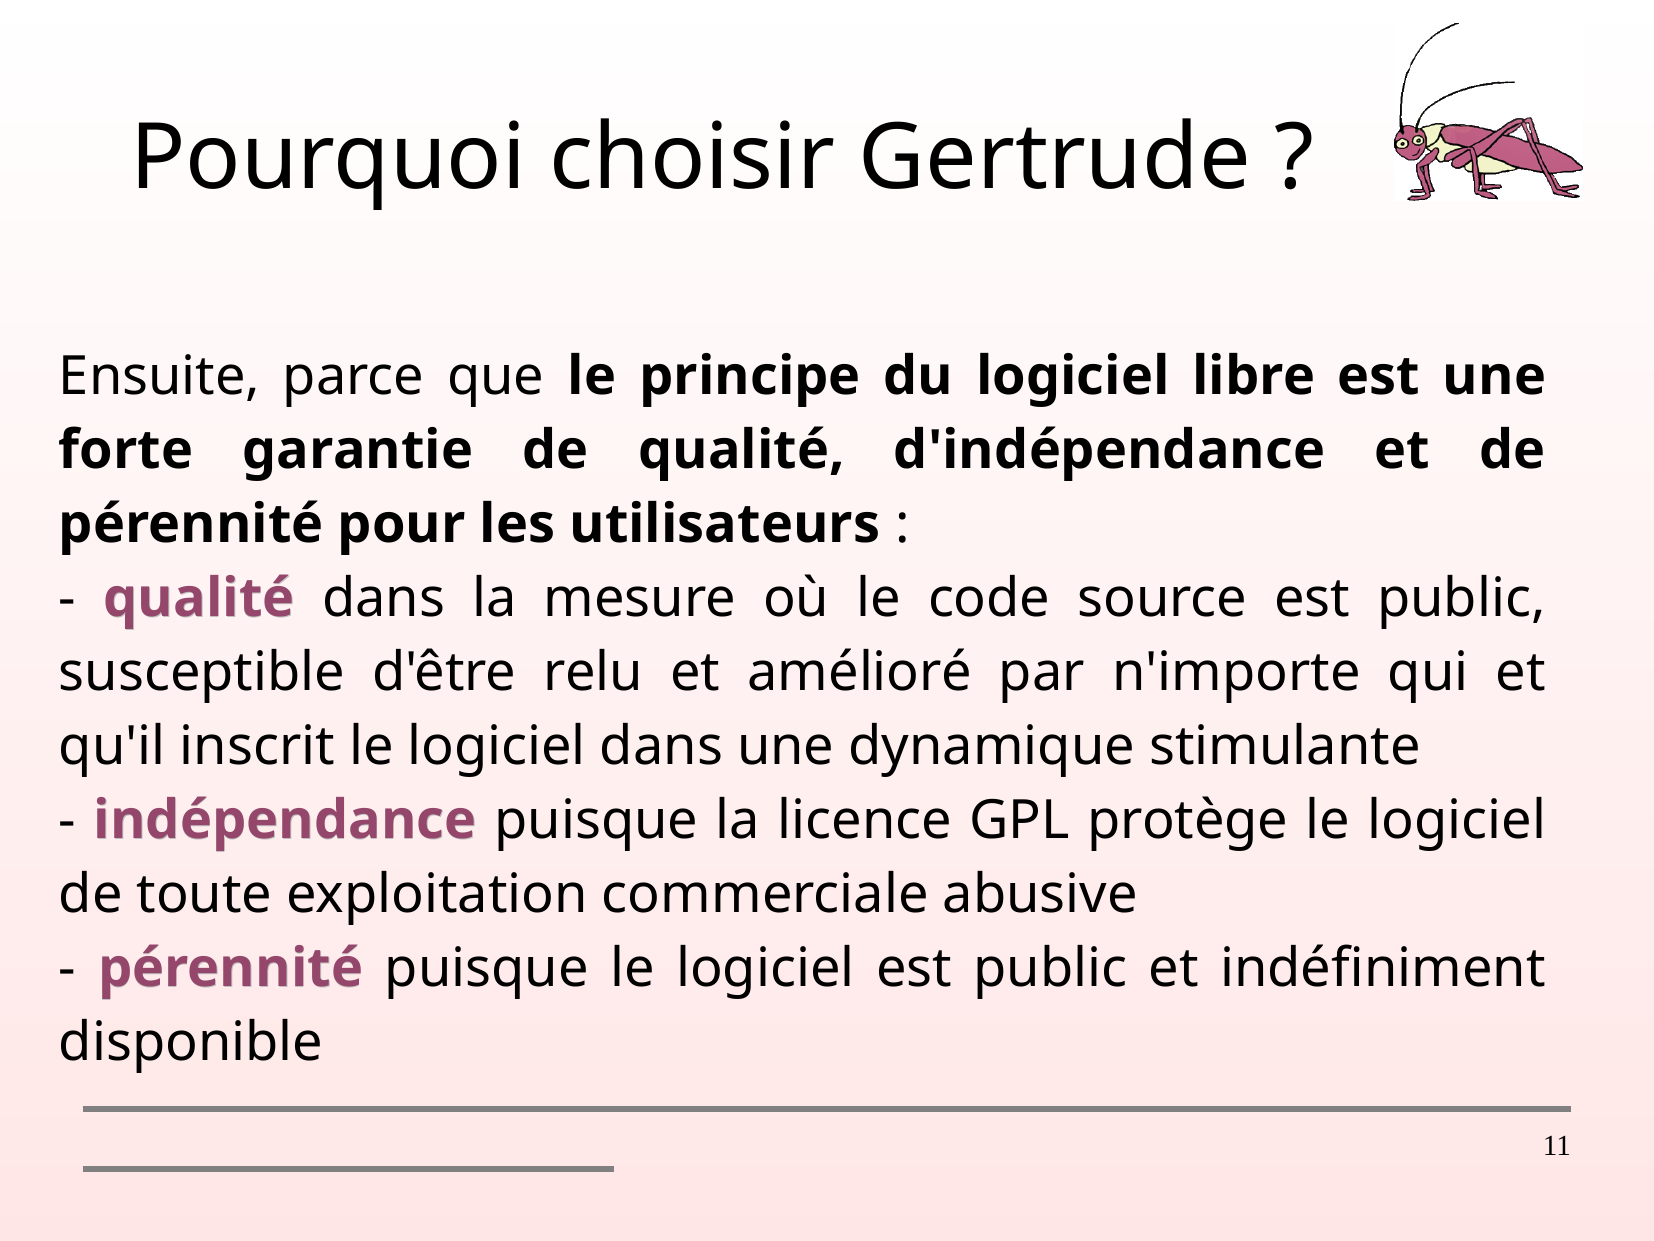

# Pourquoi choisir Gertrude ?
Ensuite, parce que le principe du logiciel libre est une forte garantie de qualité, d'indépendance et de pérennité pour les utilisateurs :
- qualité dans la mesure où le code source est public, susceptible d'être relu et amélioré par n'importe qui et qu'il inscrit le logiciel dans une dynamique stimulante
- indépendance puisque la licence GPL protège le logiciel de toute exploitation commerciale abusive
- pérennité puisque le logiciel est public et indéfiniment disponible
11